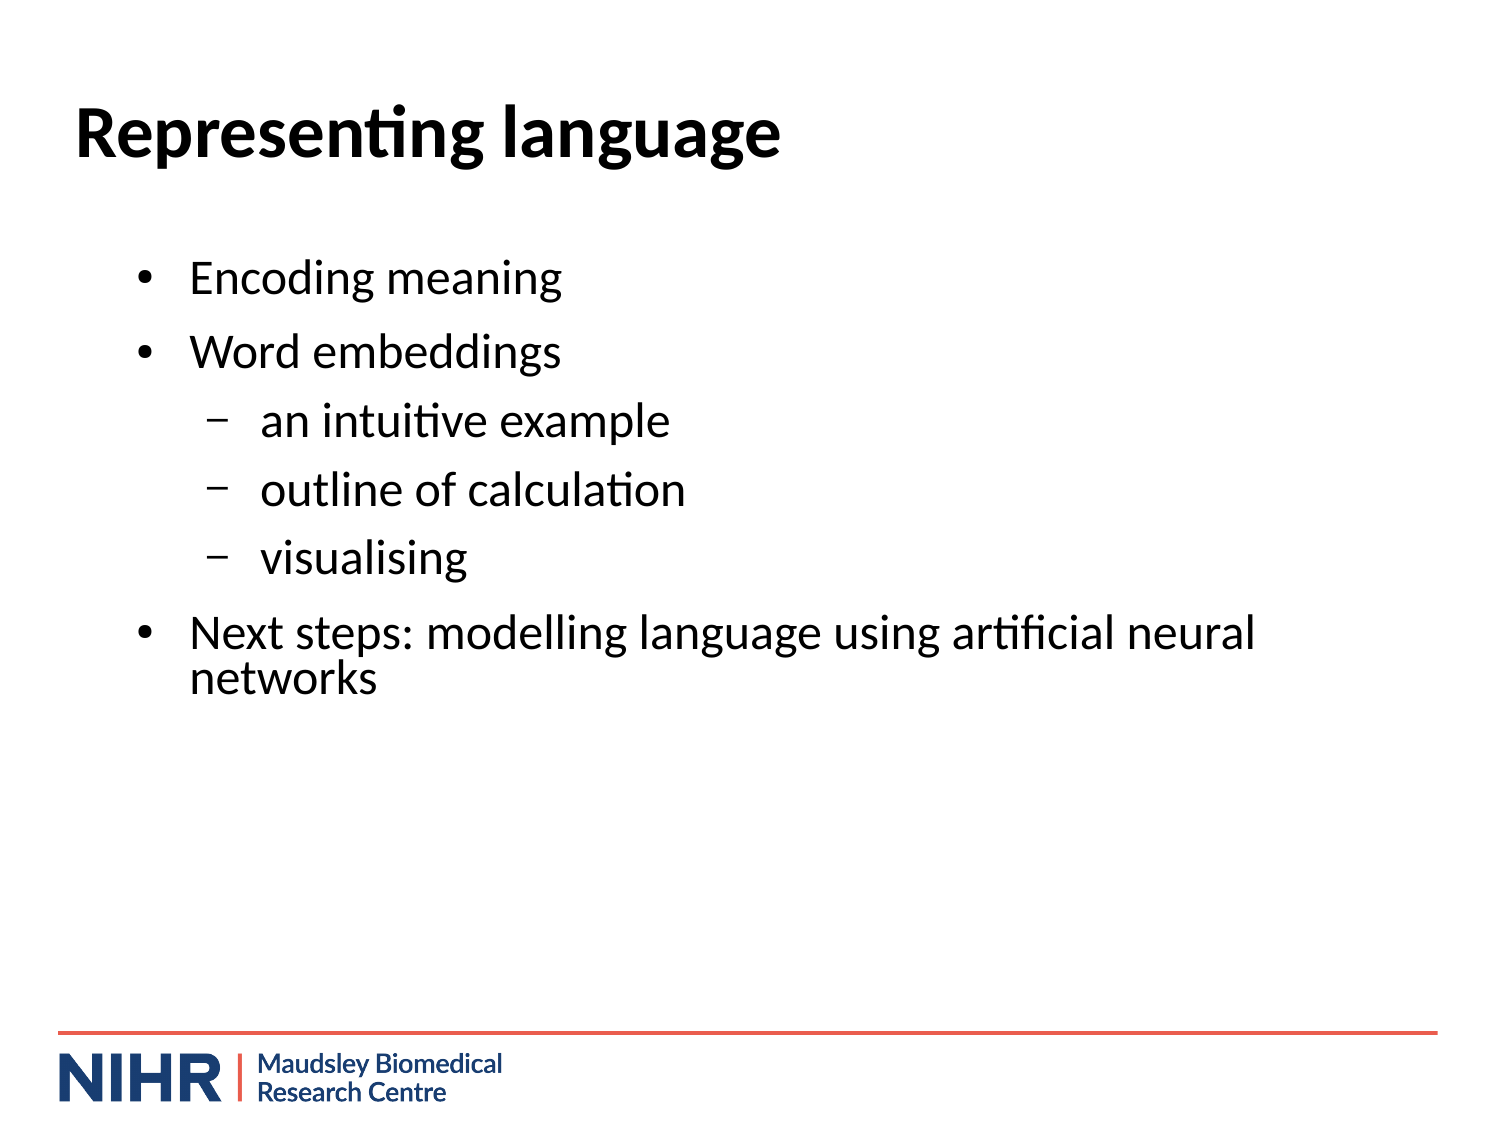

# Representing language
Encoding meaning
Word embeddings
an intuitive example
outline of calculation
visualising
Next steps: modelling language using artificial neural networks